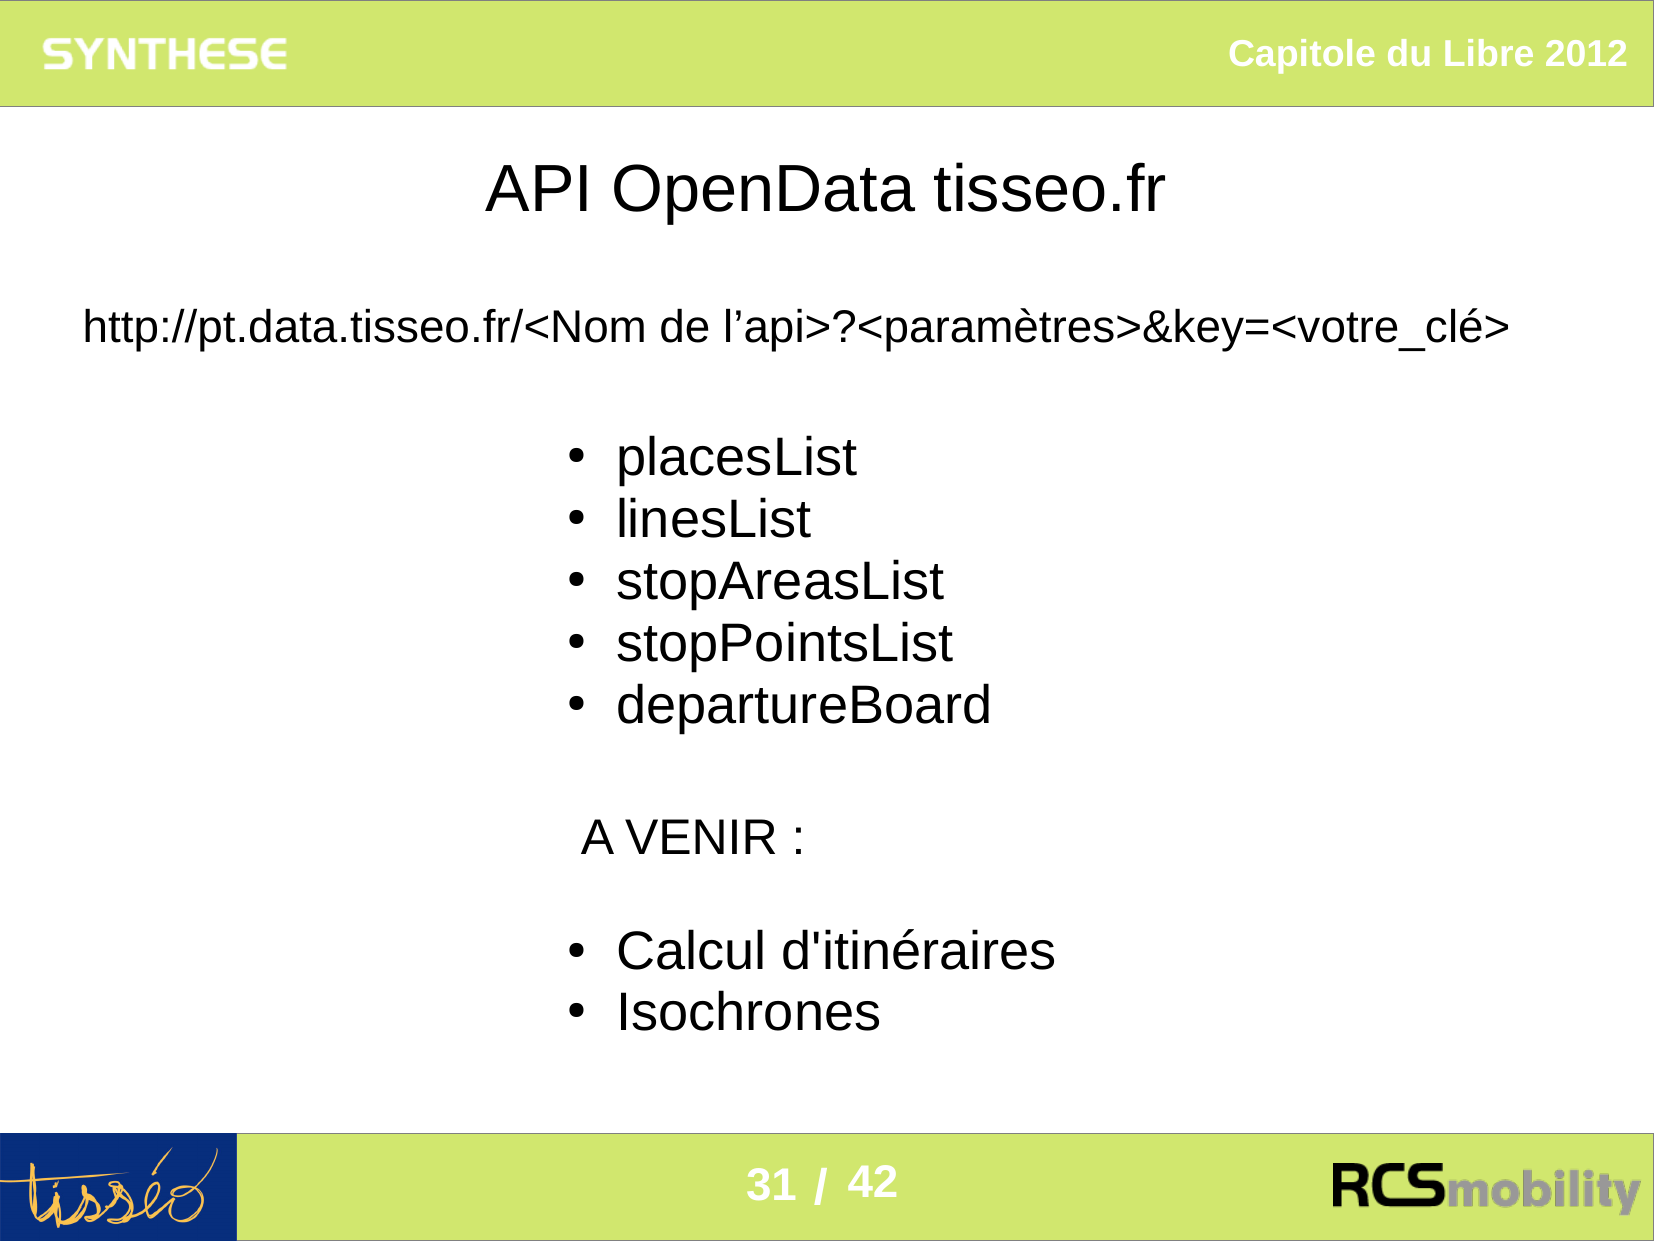

Capitole du Libre 2012
# API OpenData tisseo.fr
http://pt.data.tisseo.fr/<Nom de l’api>?<paramètres>&key=<votre_clé>
 placesList
 linesList
 stopAreasList
 stopPointsList
 departureBoard
 A VENIR :
 Calcul d'itinéraires
 Isochrones
31
/
42